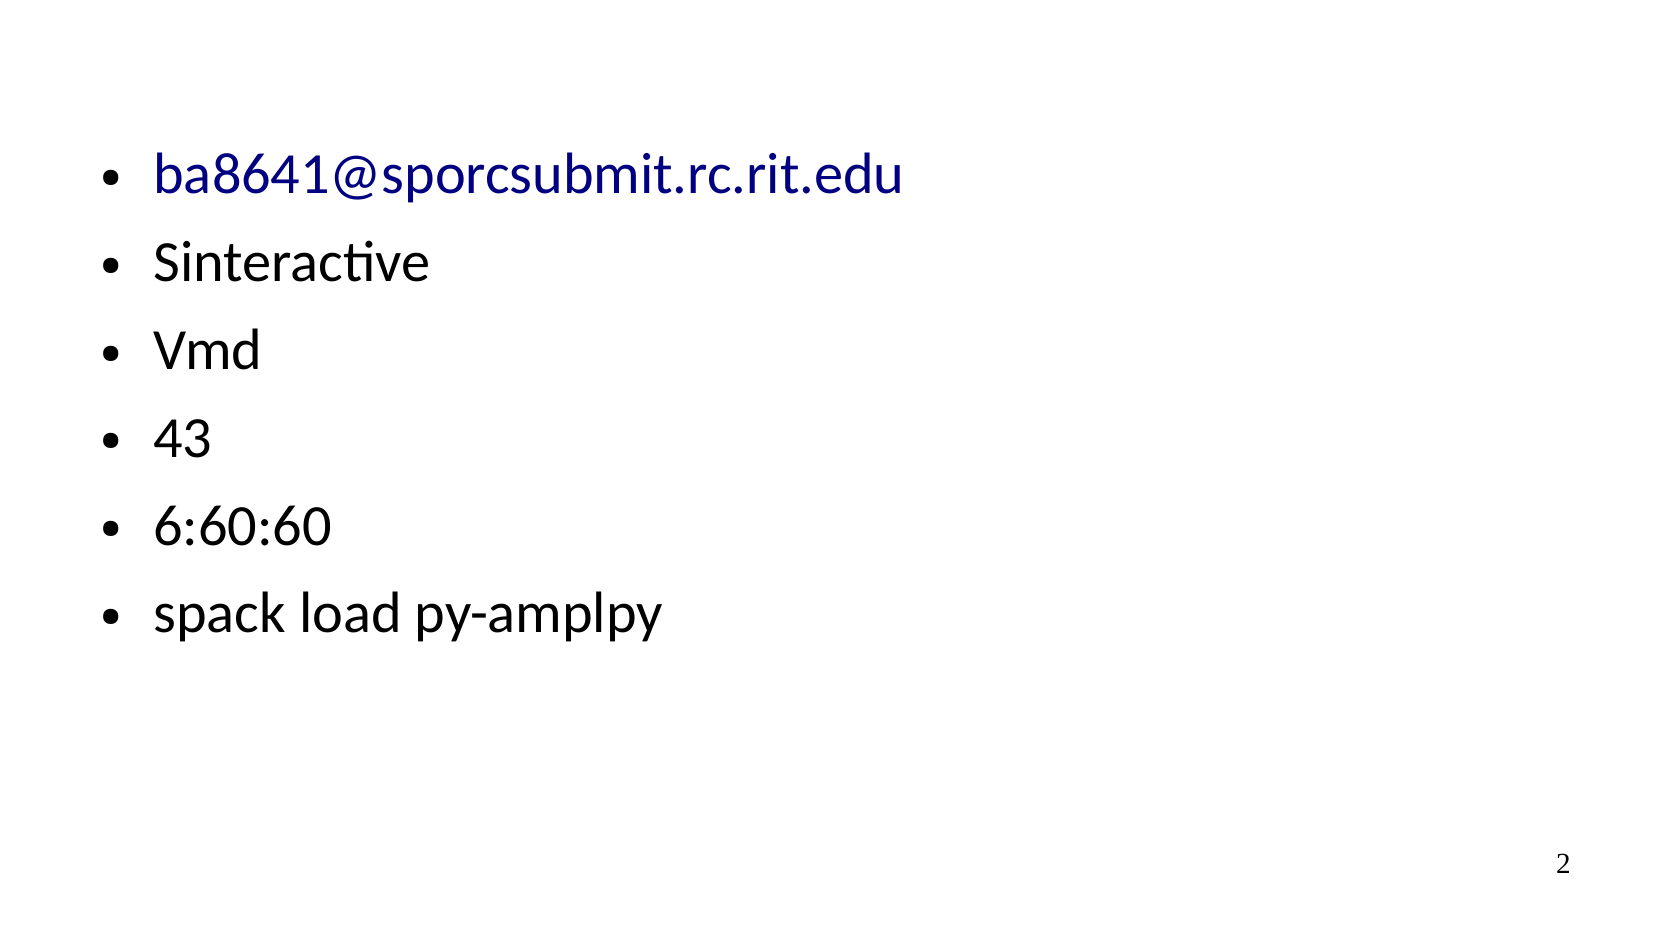

#
ba8641@sporcsubmit.rc.rit.edu
Sinteractive
Vmd
43
6:60:60
spack load py-amplpy
2